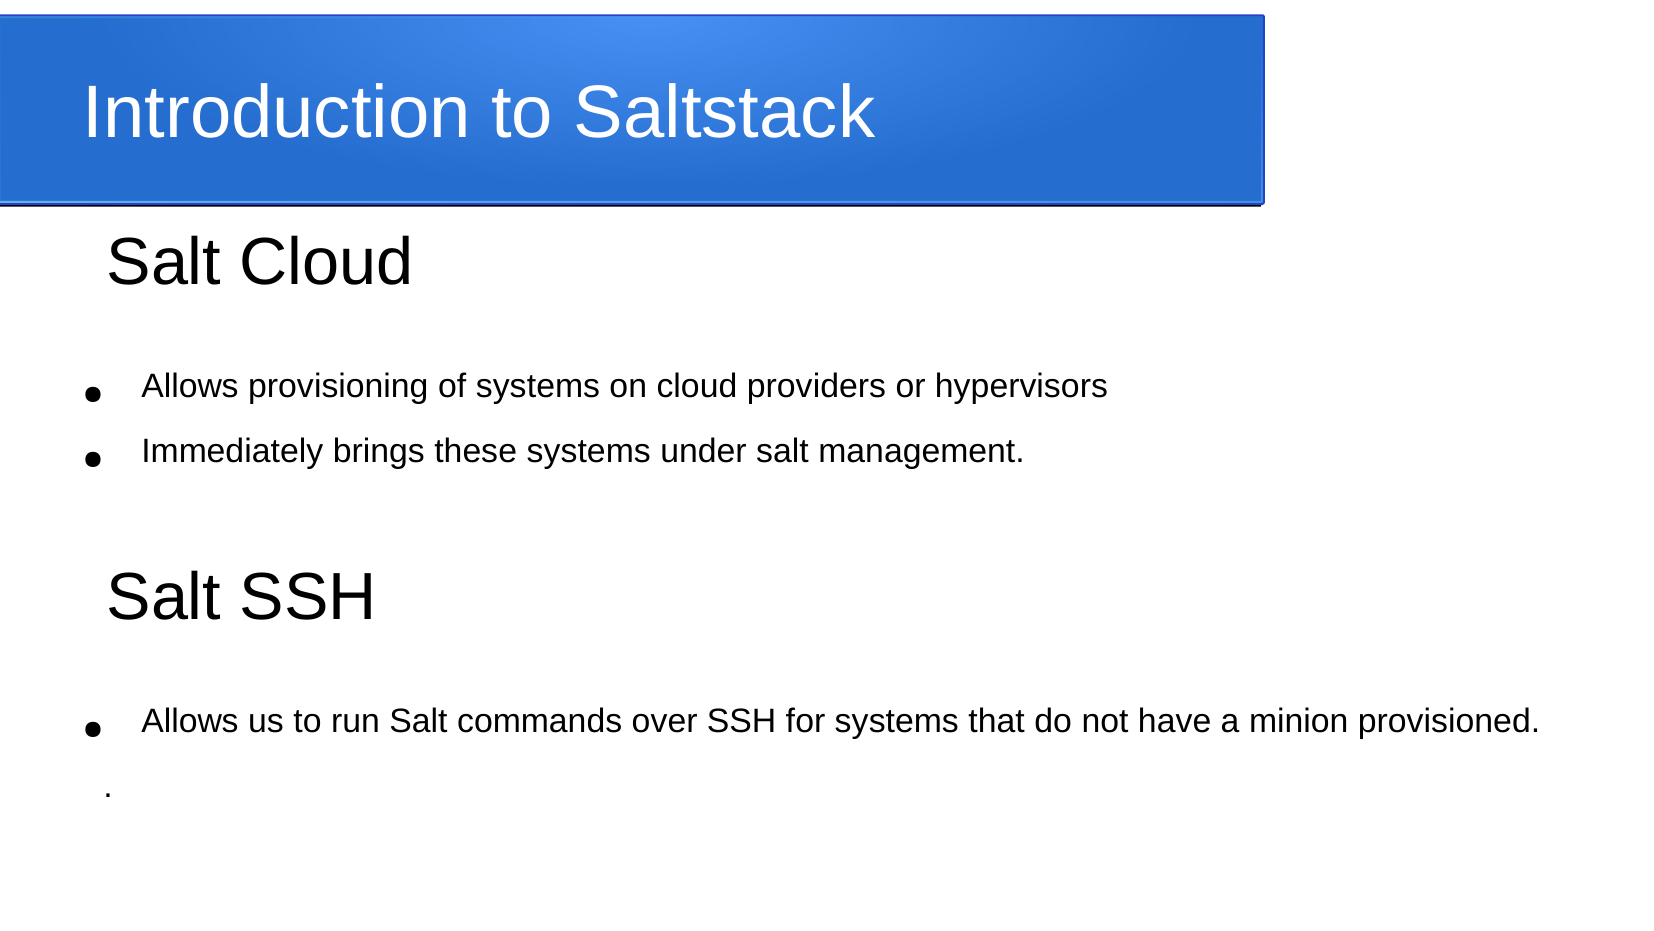

# Introduction to Saltstack
Salt Cloud
 Allows provisioning of systems on cloud providers or hypervisors
 Immediately brings these systems under salt management.
Salt SSH
 Allows us to run Salt commands over SSH for systems that do not have a minion provisioned.
.